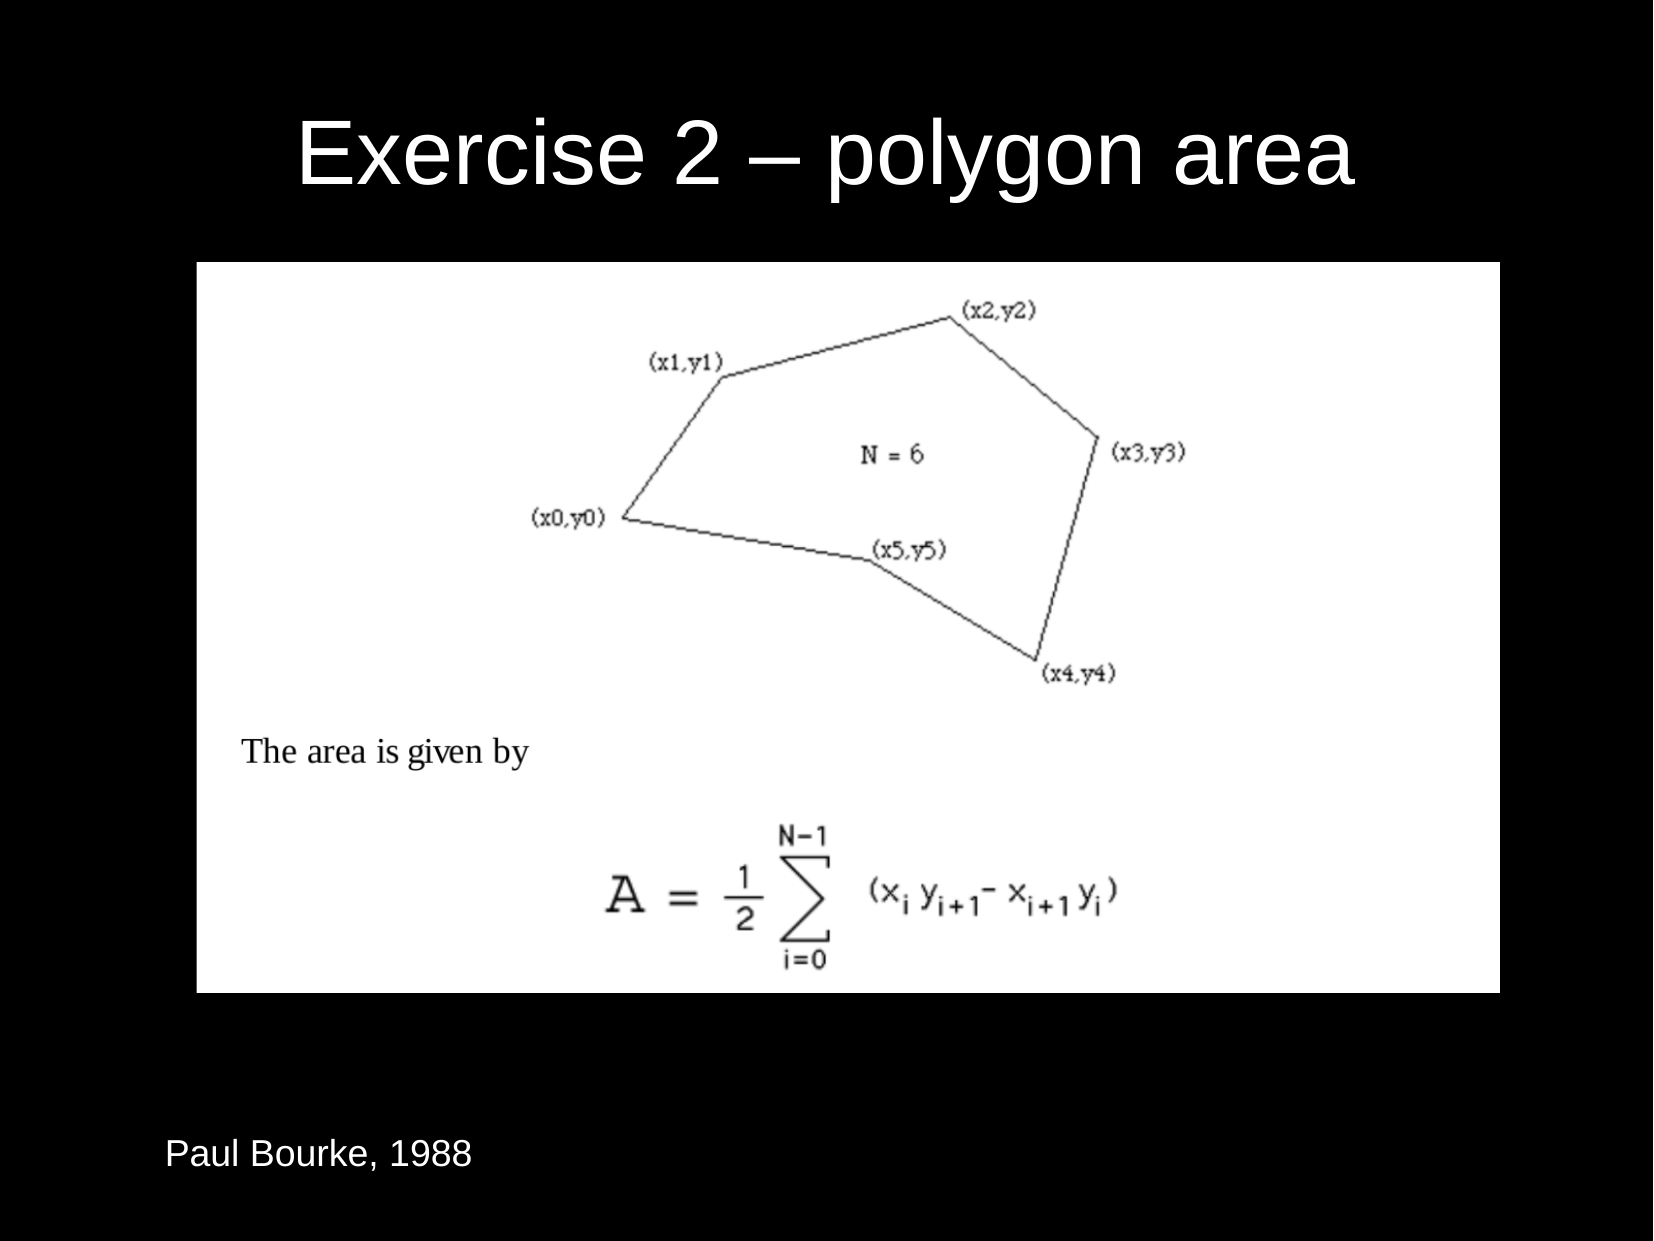

# Exercise 2 – polygon area
Paul Bourke, 1988